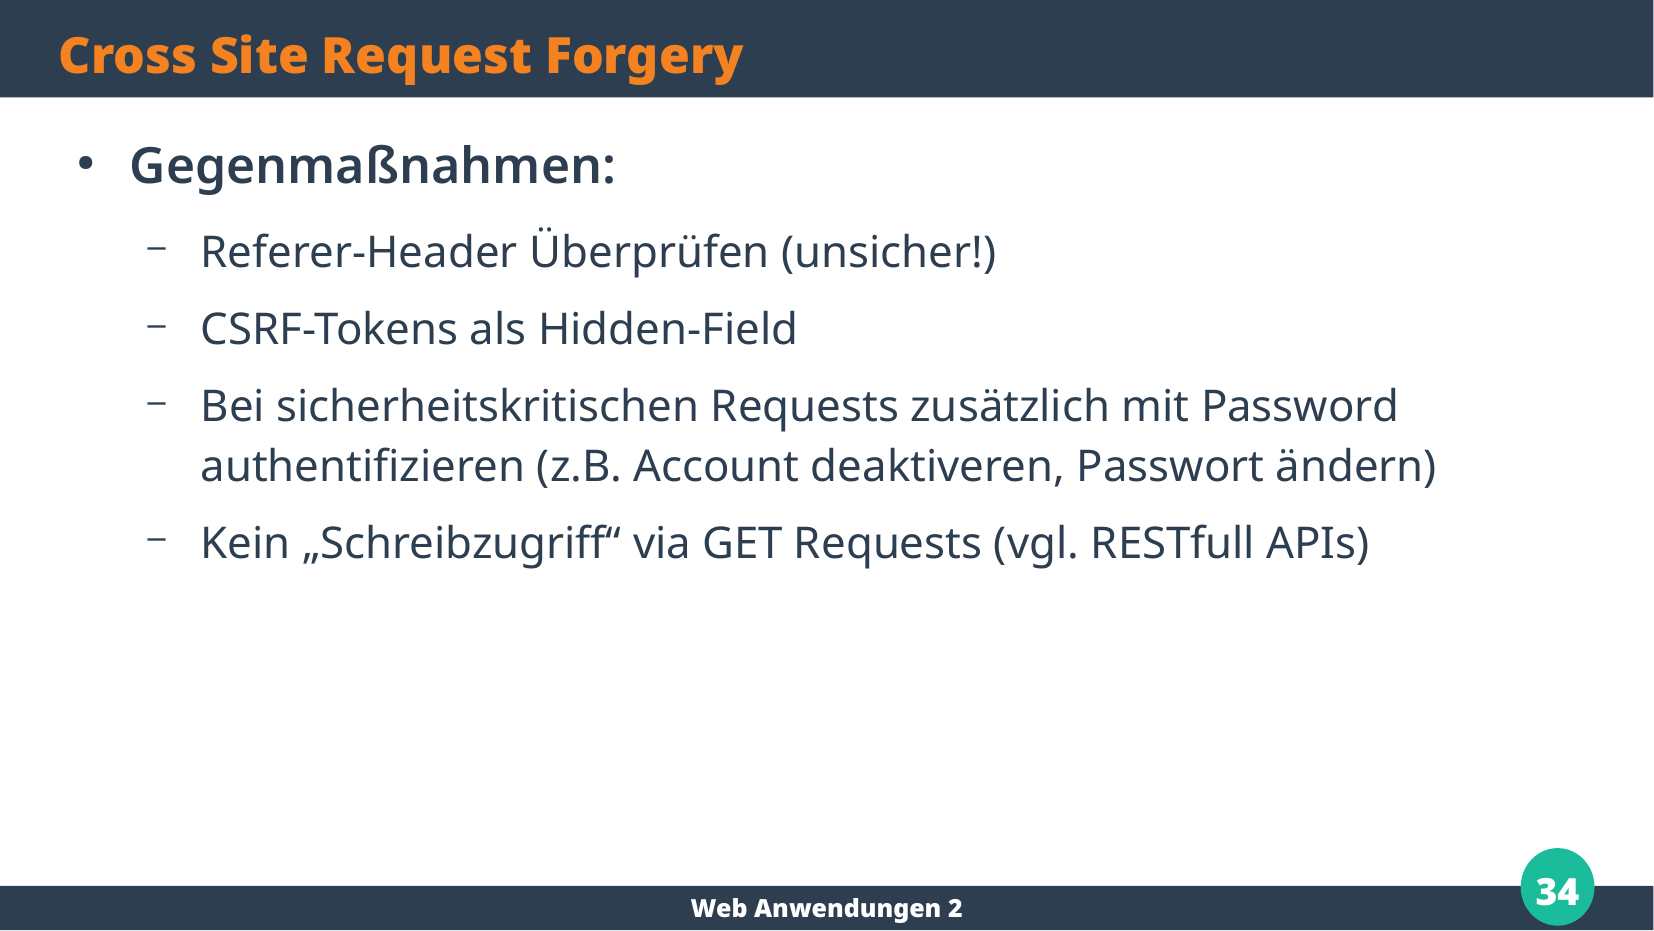

# Cross Site Request Forgery
Gegenmaßnahmen:
Referer-Header Überprüfen (unsicher!)
CSRF-Tokens als Hidden-Field
Bei sicherheitskritischen Requests zusätzlich mit Password authentifizieren (z.B. Account deaktiveren, Passwort ändern)
Kein „Schreibzugriff“ via GET Requests (vgl. RESTfull APIs)
34